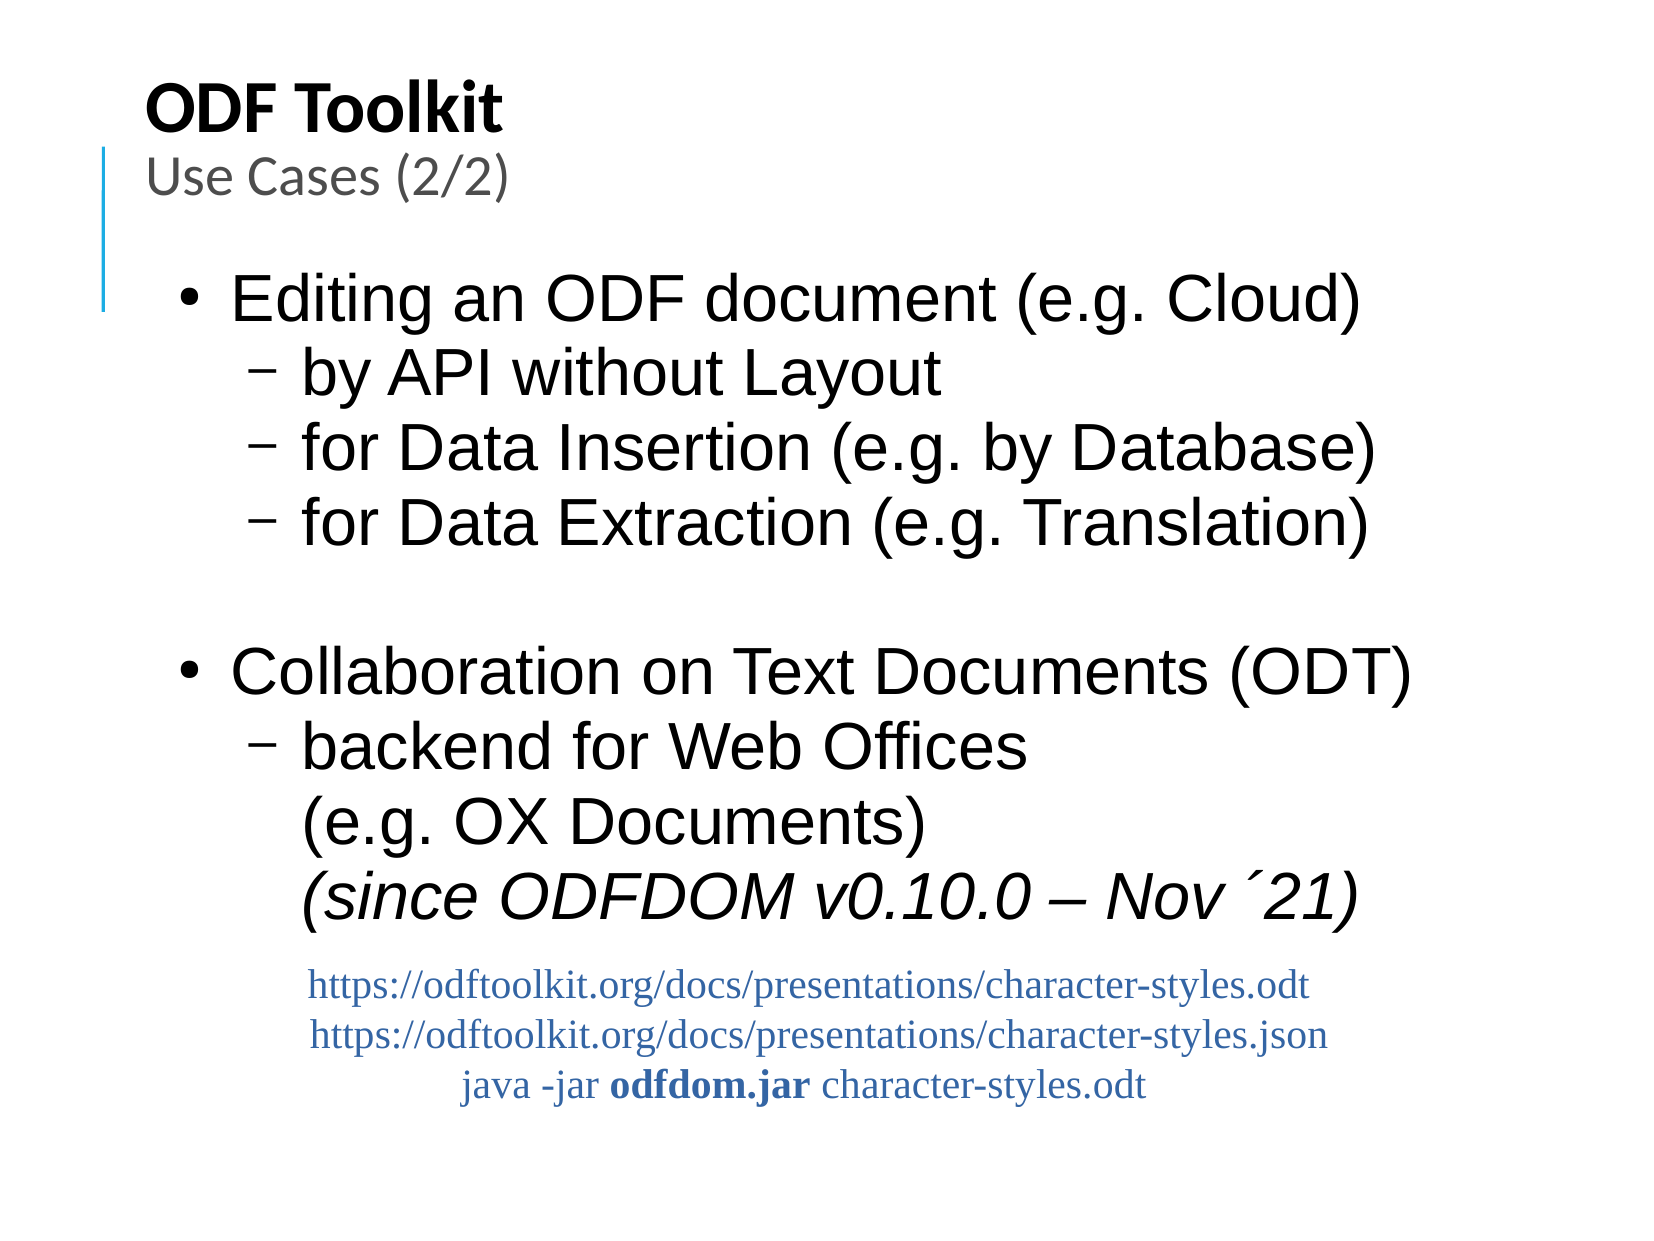

# ODF Toolkit Use Cases (2/2)
Editing an ODF document (e.g. Cloud)
by API without Layout
for Data Insertion (e.g. by Database)
for Data Extraction (e.g. Translation)
Collaboration on Text Documents (ODT)
backend for Web Offices
(e.g. OX Documents)
(since ODFDOM v0.10.0 – Nov ´21)
https://odftoolkit.org/docs/presentations/character-styles.odt
 https://odftoolkit.org/docs/presentations/character-styles.json
java -jar odfdom.jar character-styles.odt